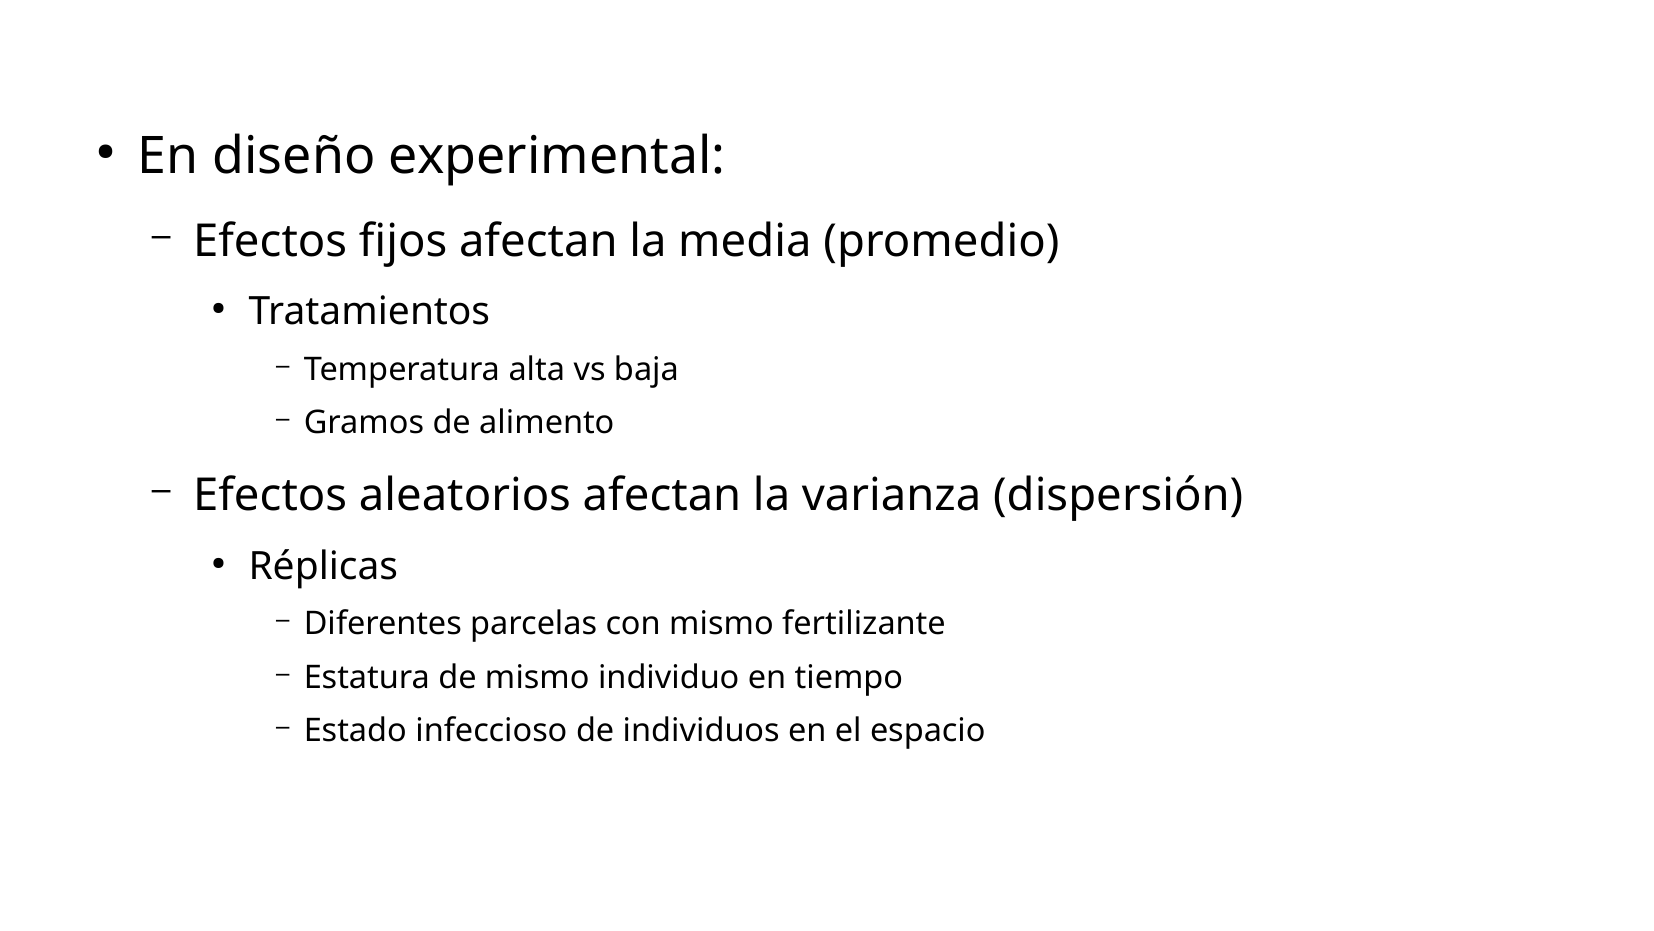

# En diseño experimental:
Efectos fijos afectan la media (promedio)
Tratamientos
Temperatura alta vs baja
Gramos de alimento
Efectos aleatorios afectan la varianza (dispersión)
Réplicas
Diferentes parcelas con mismo fertilizante
Estatura de mismo individuo en tiempo
Estado infeccioso de individuos en el espacio